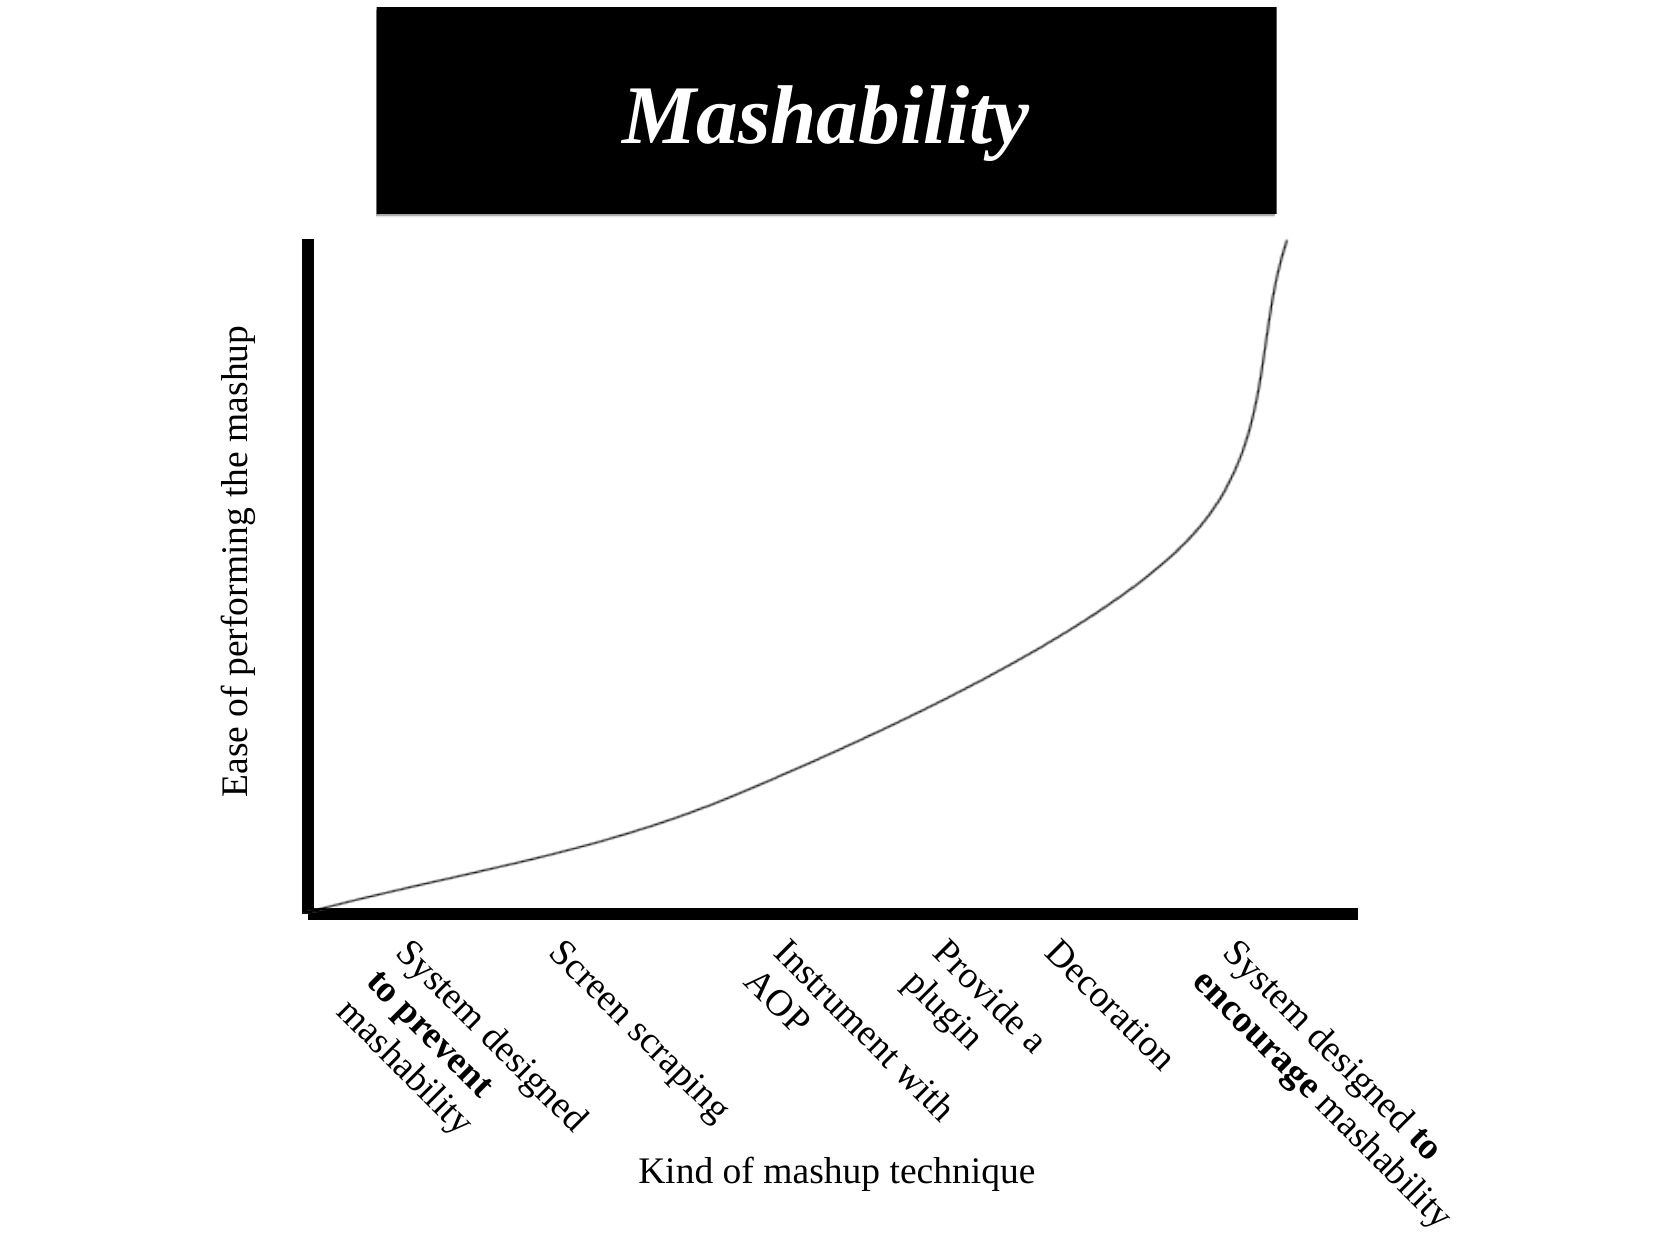

# Mashability
Ease of performing the mashup
Provide a
plugin
Decoration
System designed
to prevent
mashability
Instrument with
AOP
Screen scraping
System designed to
encourage mashability
Kind of mashup technique